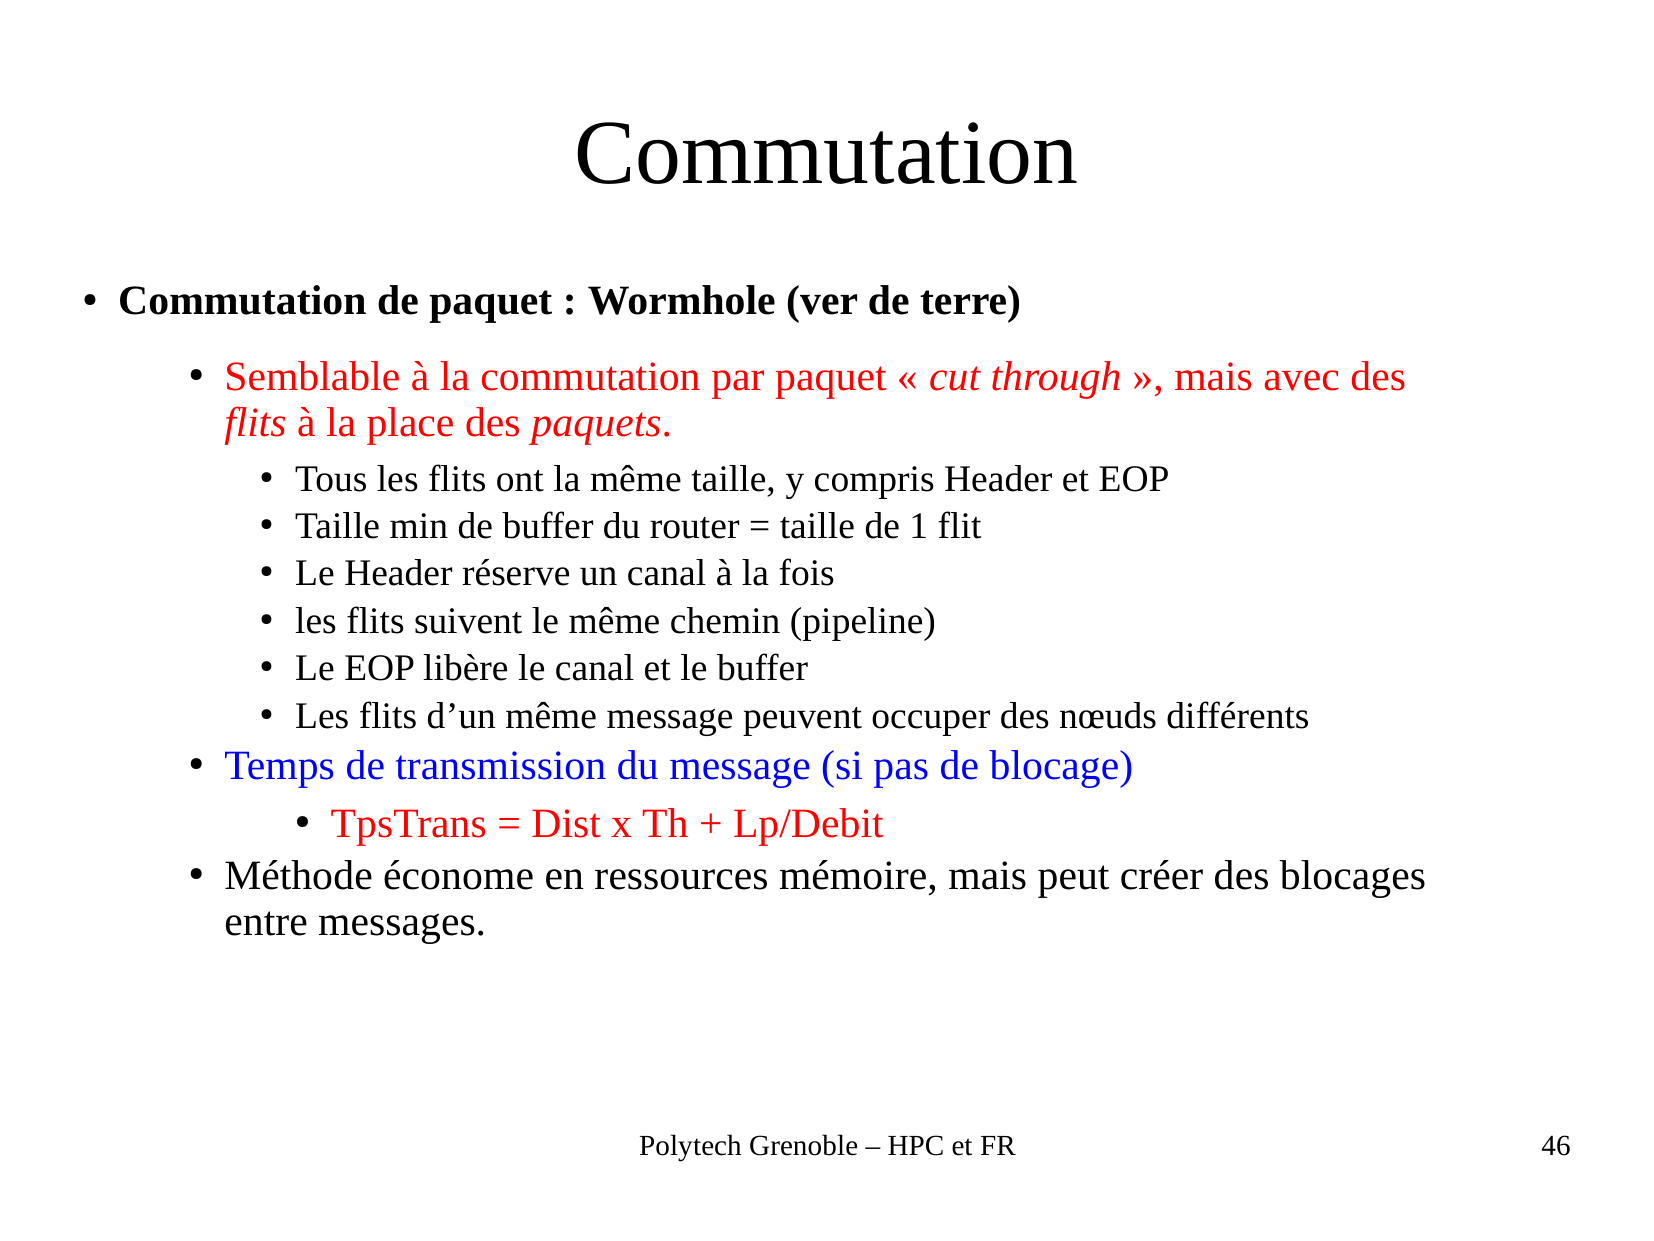

# Commutation
Commutation de paquet : Wormhole (ver de terre)
Semblable à la commutation par paquet « cut through », mais avec des flits à la place des paquets.
Tous les flits ont la même taille, y compris Header et EOP
Taille min de buffer du router = taille de 1 flit
Le Header réserve un canal à la fois
les flits suivent le même chemin (pipeline)
Le EOP libère le canal et le buffer
Les flits d’un même message peuvent occuper des nœuds différents
Temps de transmission du message (si pas de blocage)
TpsTrans = Dist x Th + Lp/Debit
Méthode économe en ressources mémoire, mais peut créer des blocages entre messages.
Matthieu PAYET
46